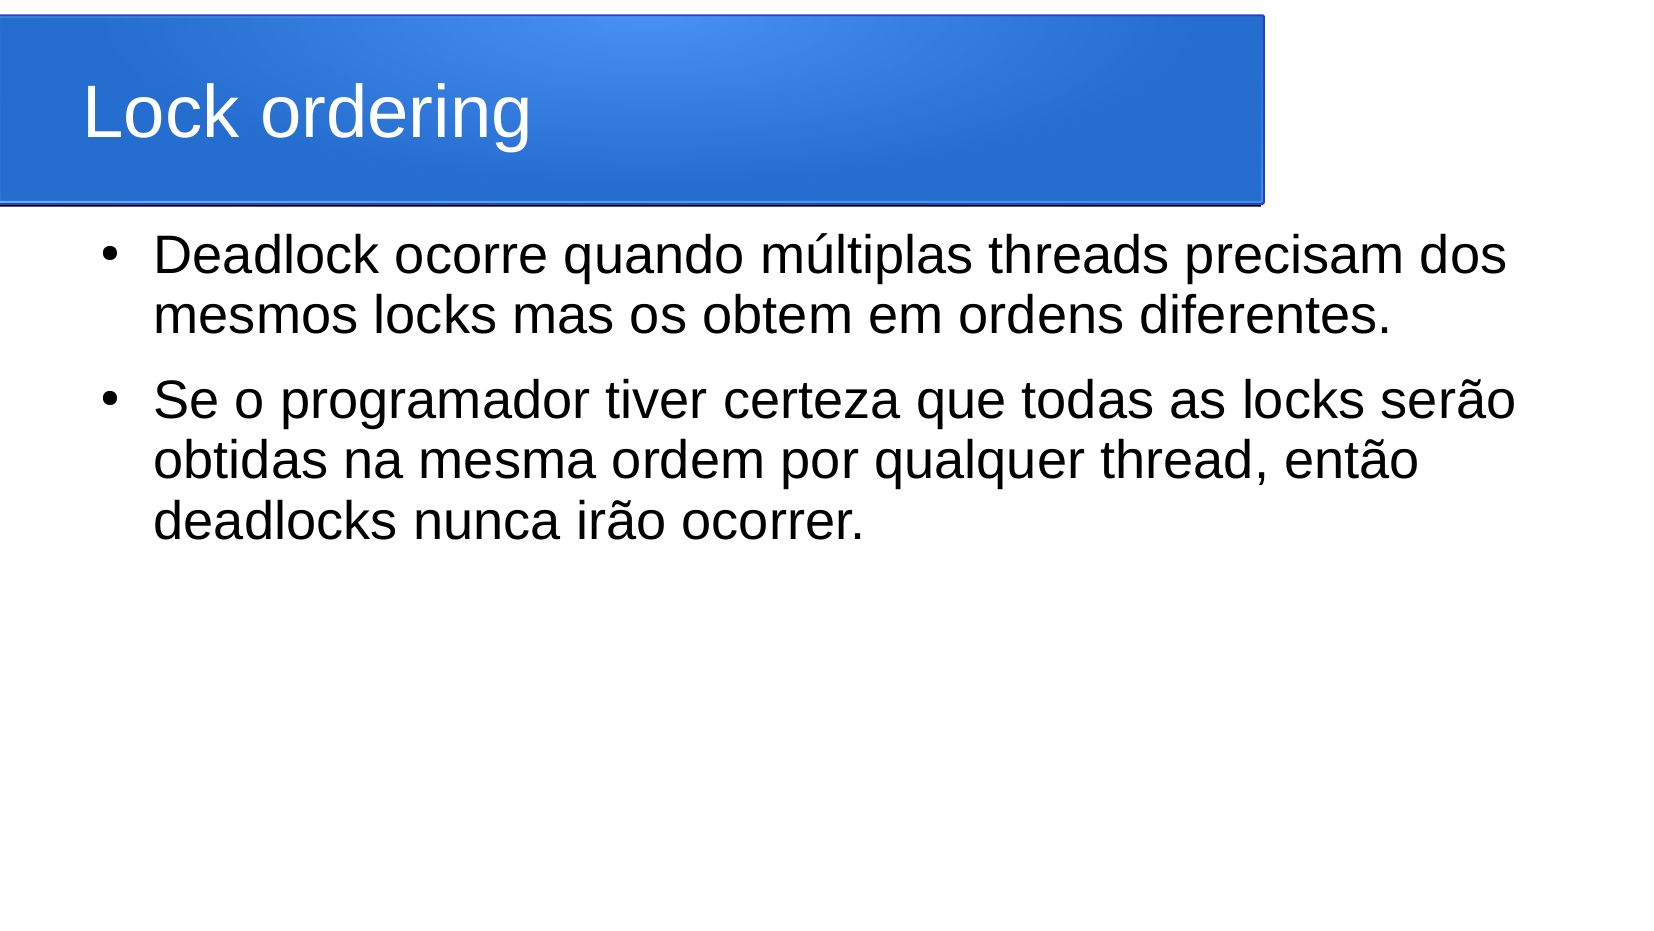

# Lock ordering
Deadlock ocorre quando múltiplas threads precisam dos mesmos locks mas os obtem em ordens diferentes.
Se o programador tiver certeza que todas as locks serão obtidas na mesma ordem por qualquer thread, então deadlocks nunca irão ocorrer.